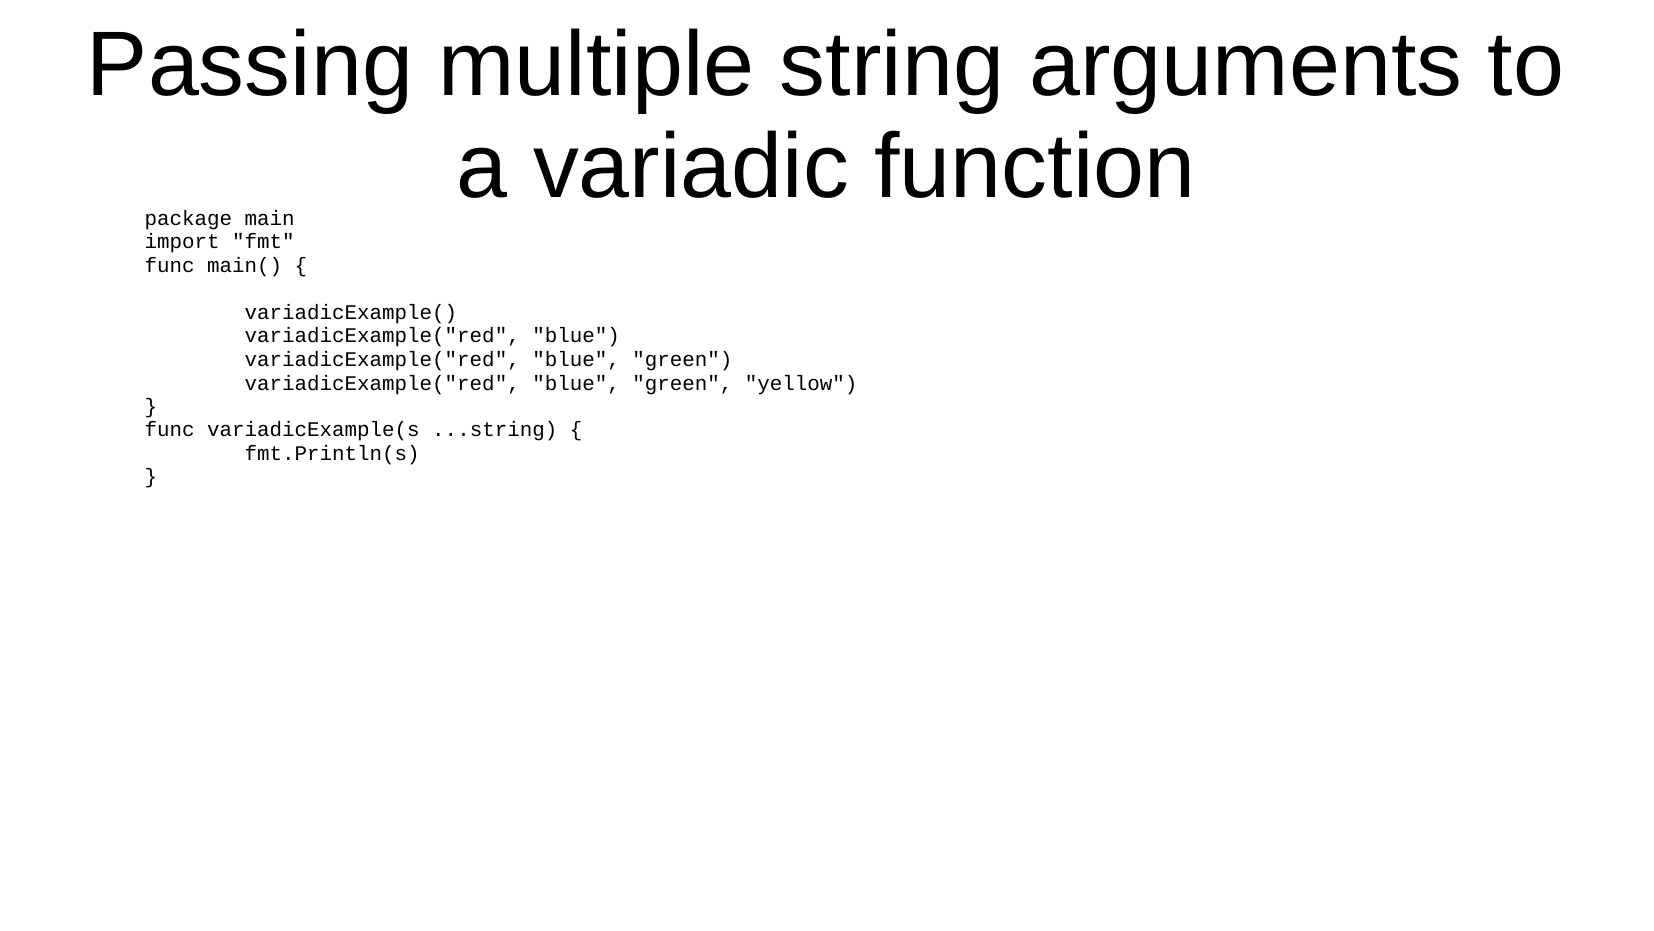

# Passing multiple string arguments to a variadic function
package main
import "fmt"
func main() {
 variadicExample()
 variadicExample("red", "blue")
 variadicExample("red", "blue", "green")
 variadicExample("red", "blue", "green", "yellow")
}
func variadicExample(s ...string) {
 fmt.Println(s)
}